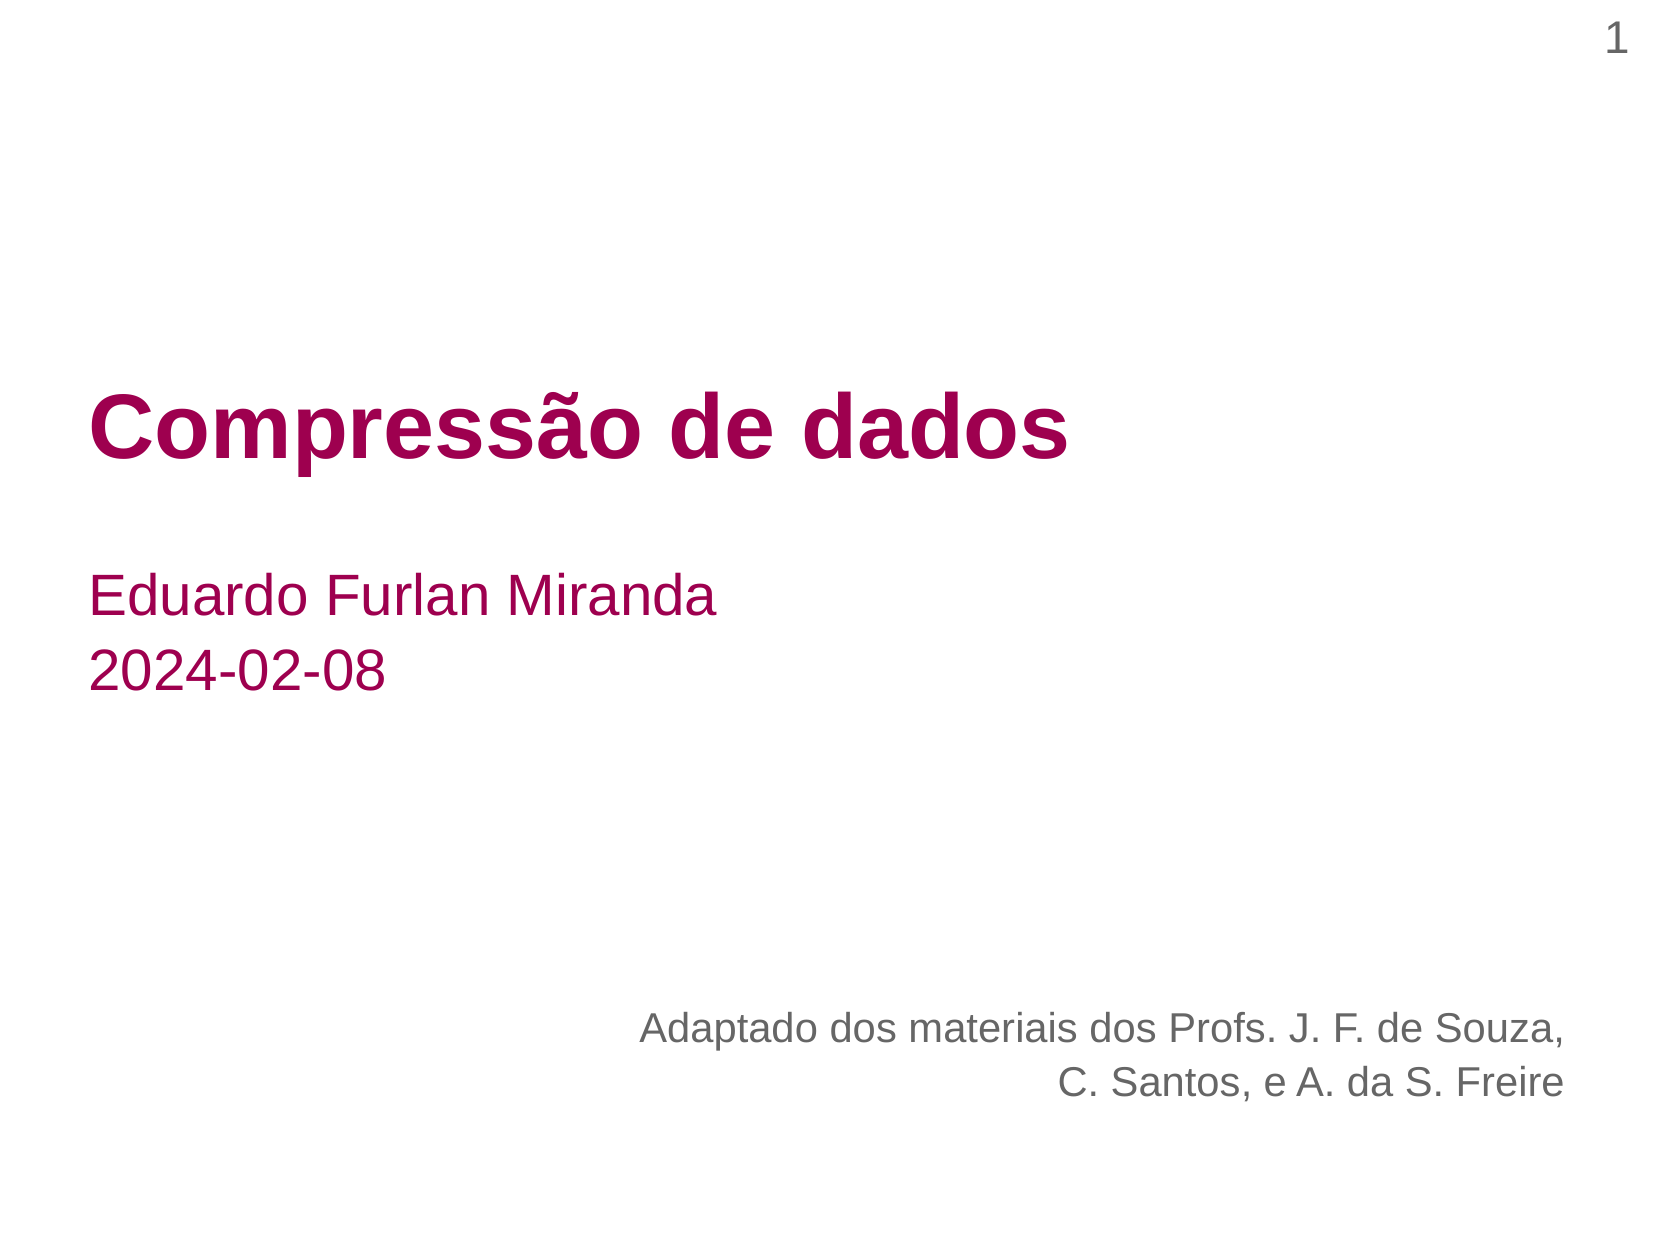

1
# Compressão de dados Eduardo Furlan Miranda 2024-02-08
Adaptado dos materiais dos Profs. J. F. de Souza, C. Santos, e A. da S. Freire